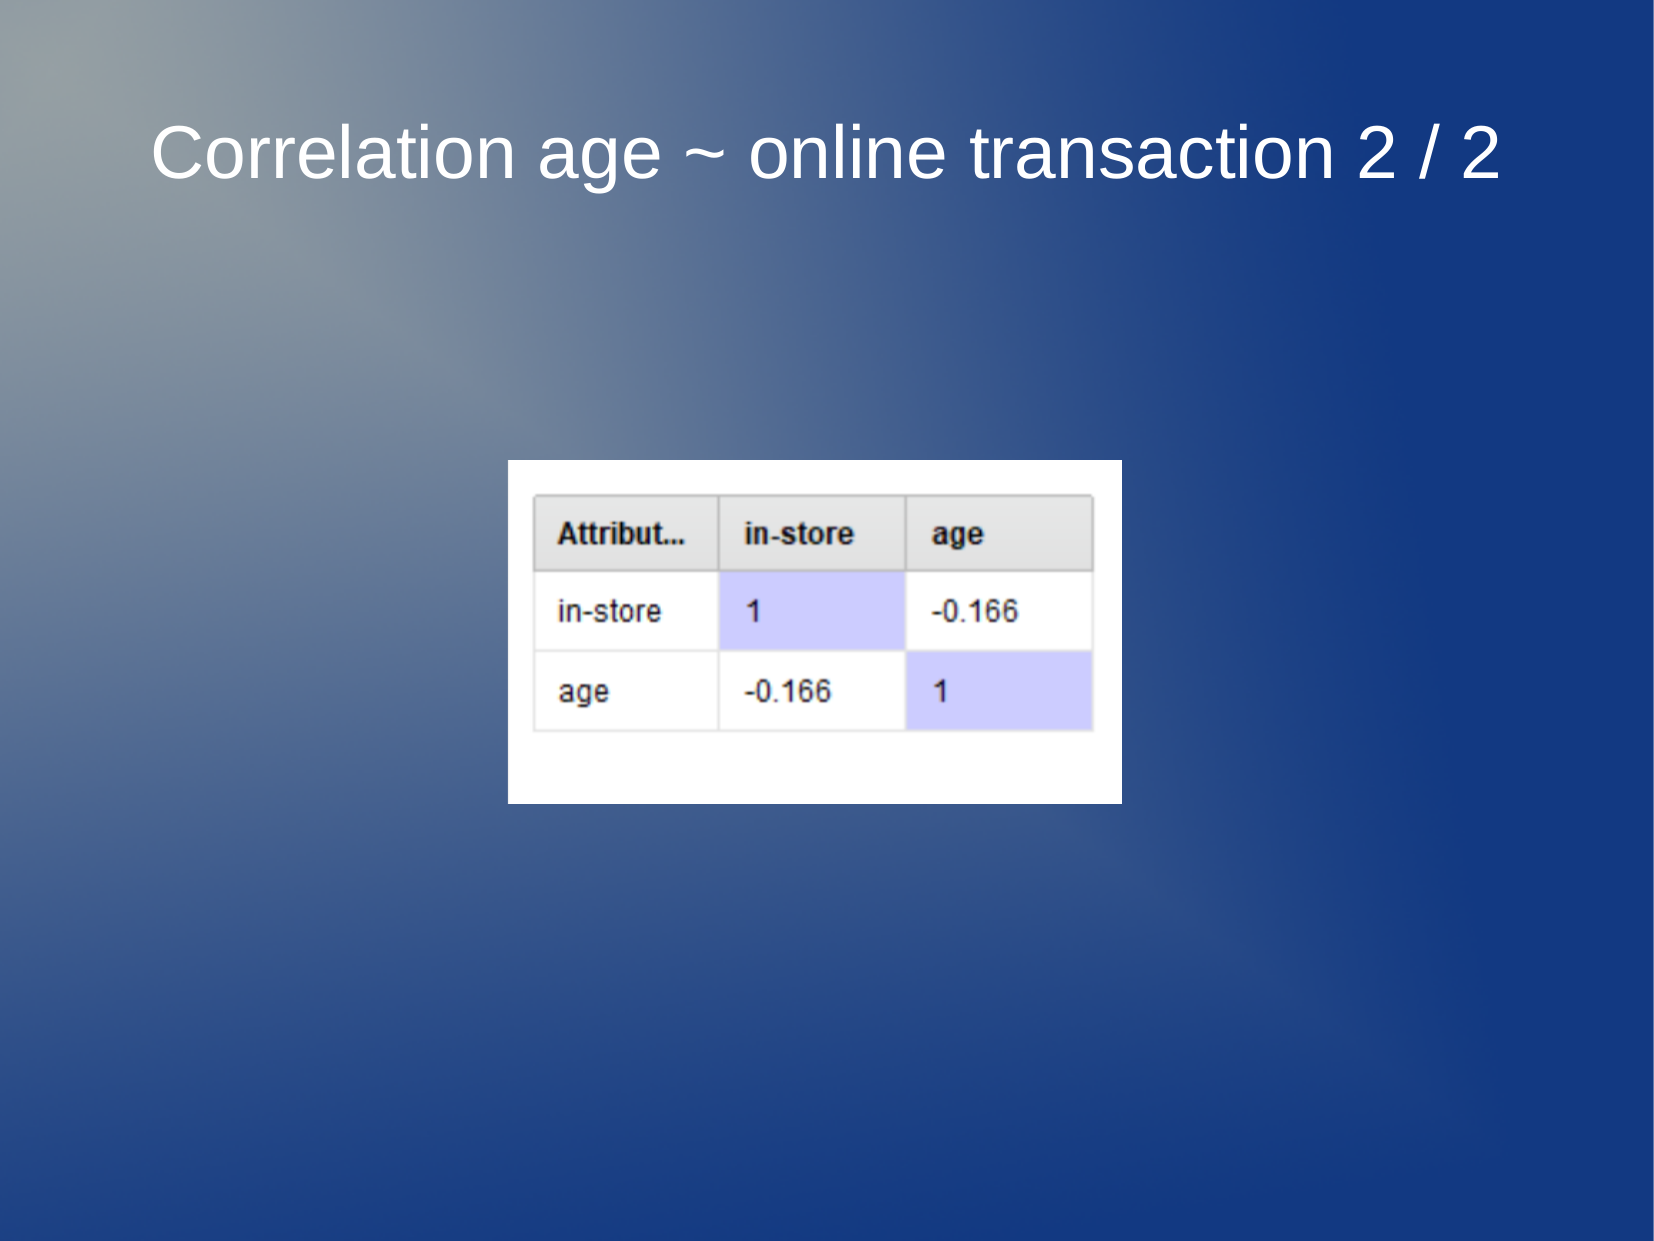

# Correlation age ~ online transaction 2 / 2